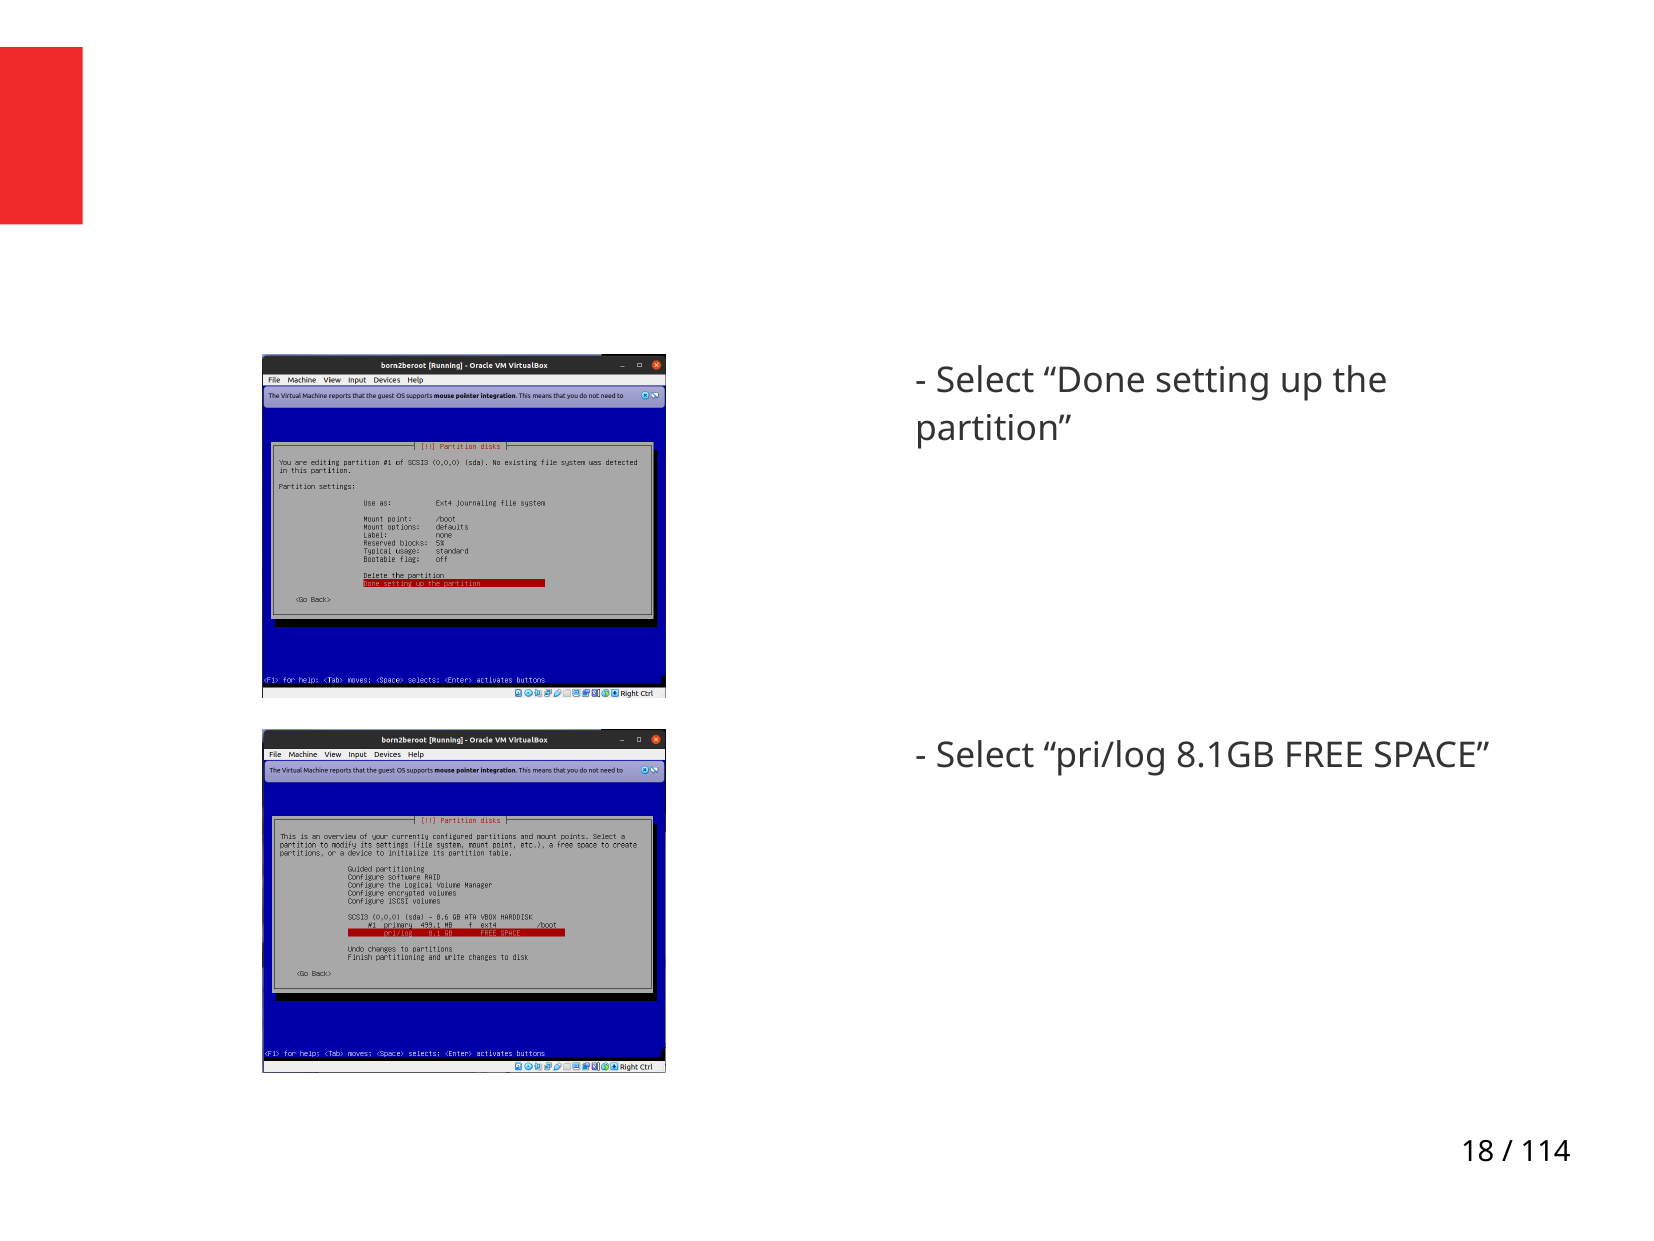

# - Select “Done setting up the partition”
- Select “pri/log 8.1GB FREE SPACE”
18